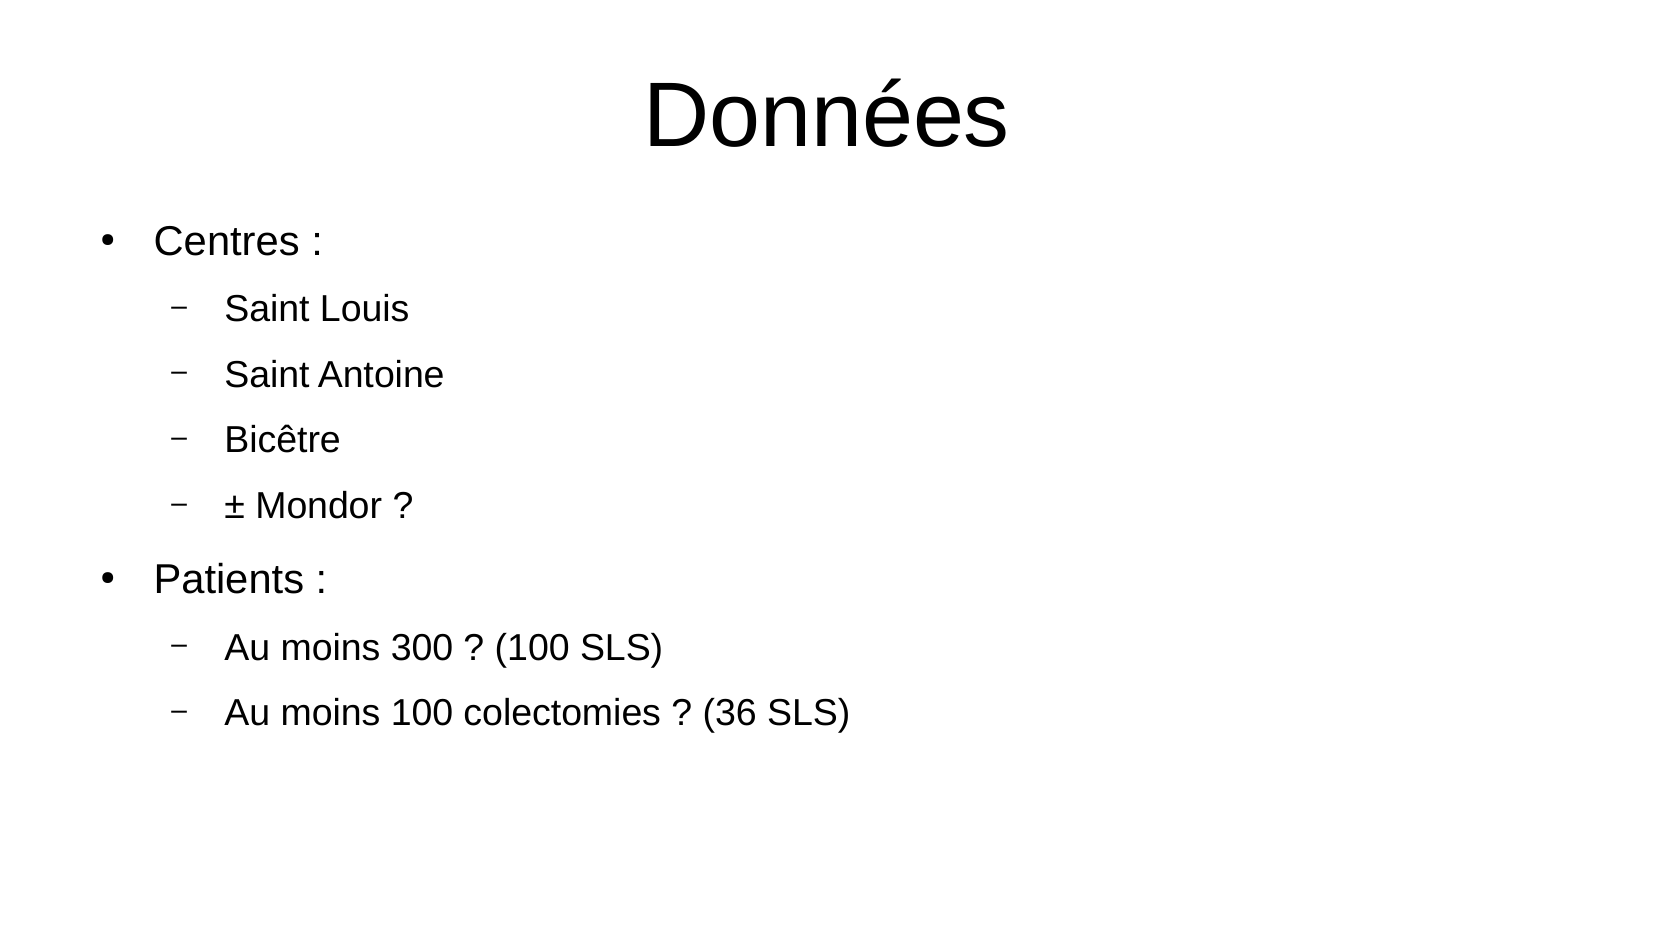

# Données
Centres :
Saint Louis
Saint Antoine
Bicêtre
± Mondor ?
Patients :
Au moins 300 ? (100 SLS)
Au moins 100 colectomies ? (36 SLS)